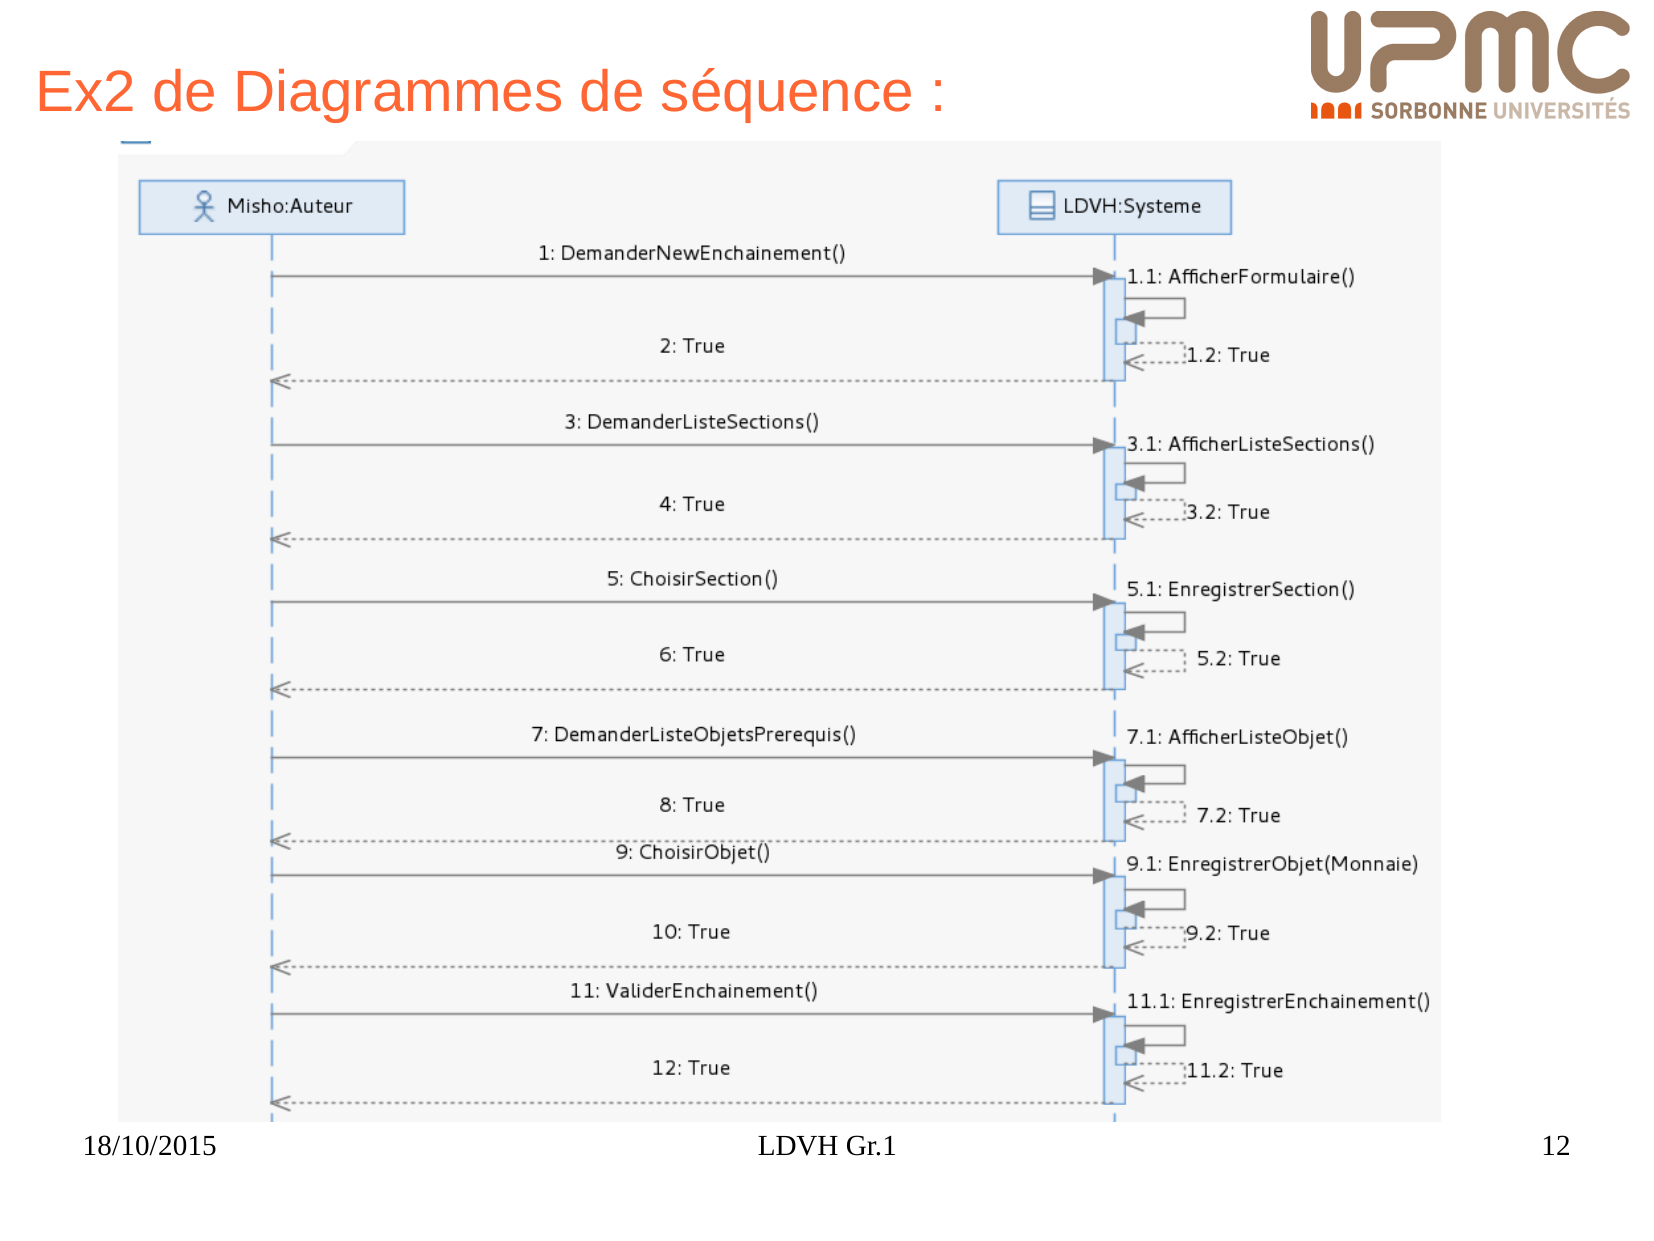

# Ex2 de Diagrammes de séquence :
18/10/2015
LDVH Gr.1
12